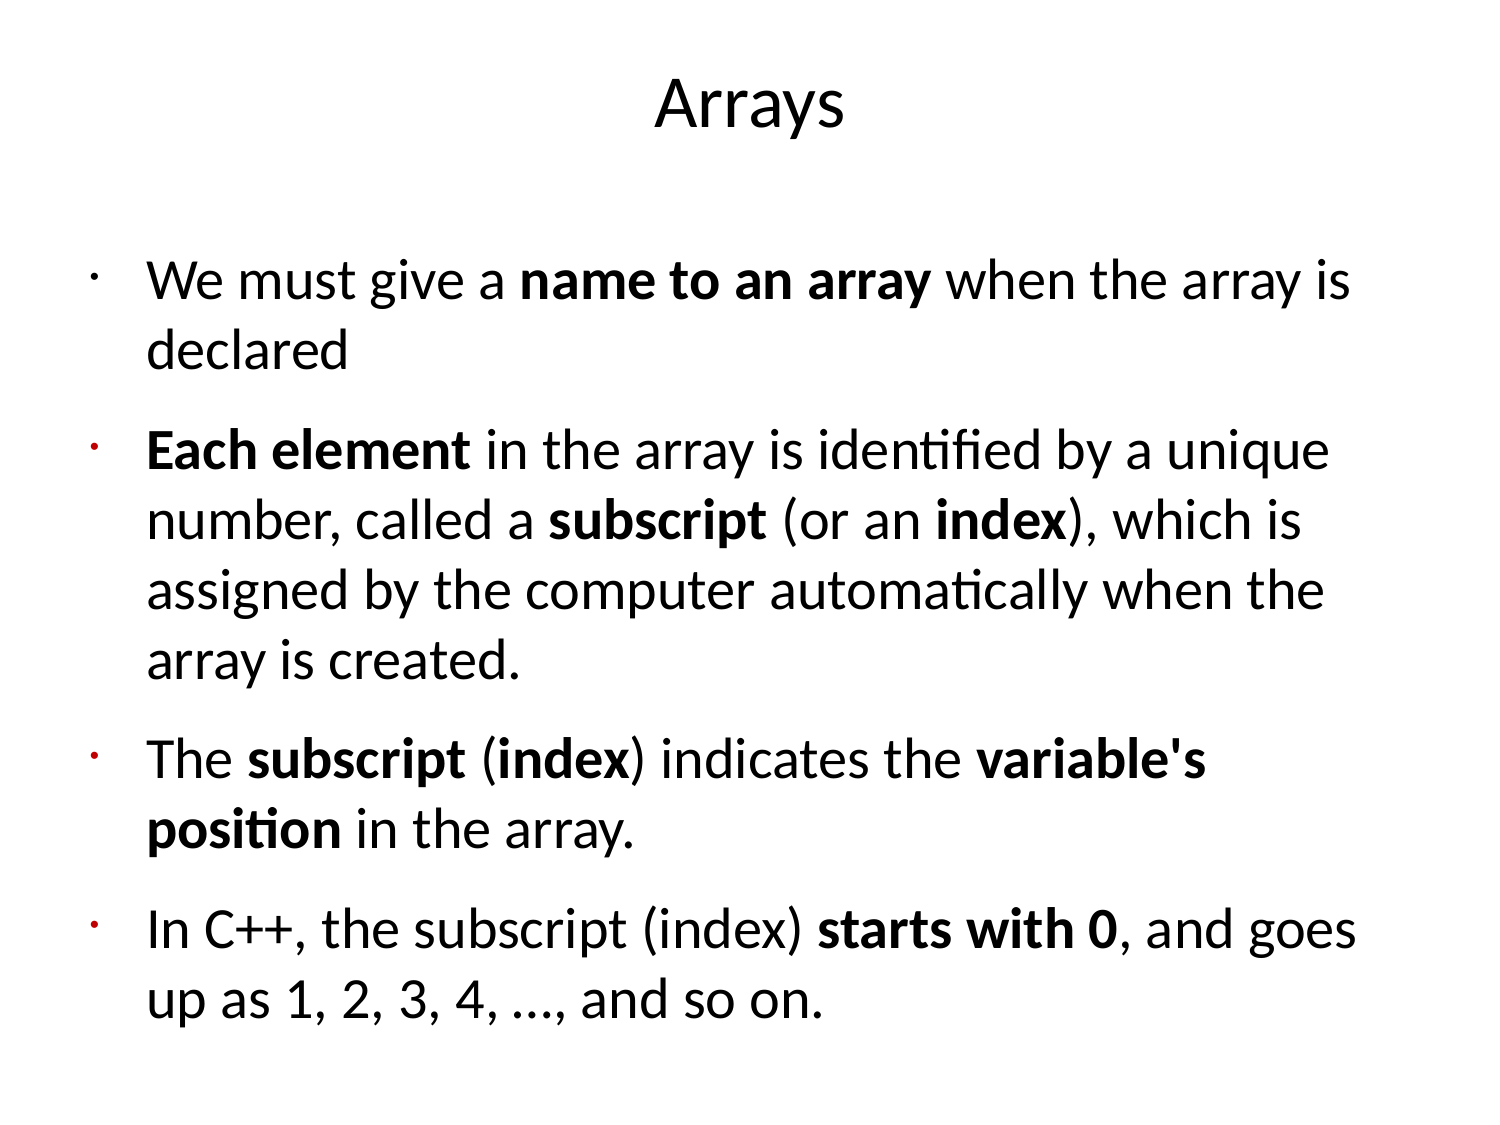

# Arrays
We must give a name to an array when the array is declared
Each element in the array is identified by a unique number, called a subscript (or an index), which is assigned by the computer automatically when the array is created.
The subscript (index) indicates the variable's position in the array.
In C++, the subscript (index) starts with 0, and goes up as 1, 2, 3, 4, …, and so on.